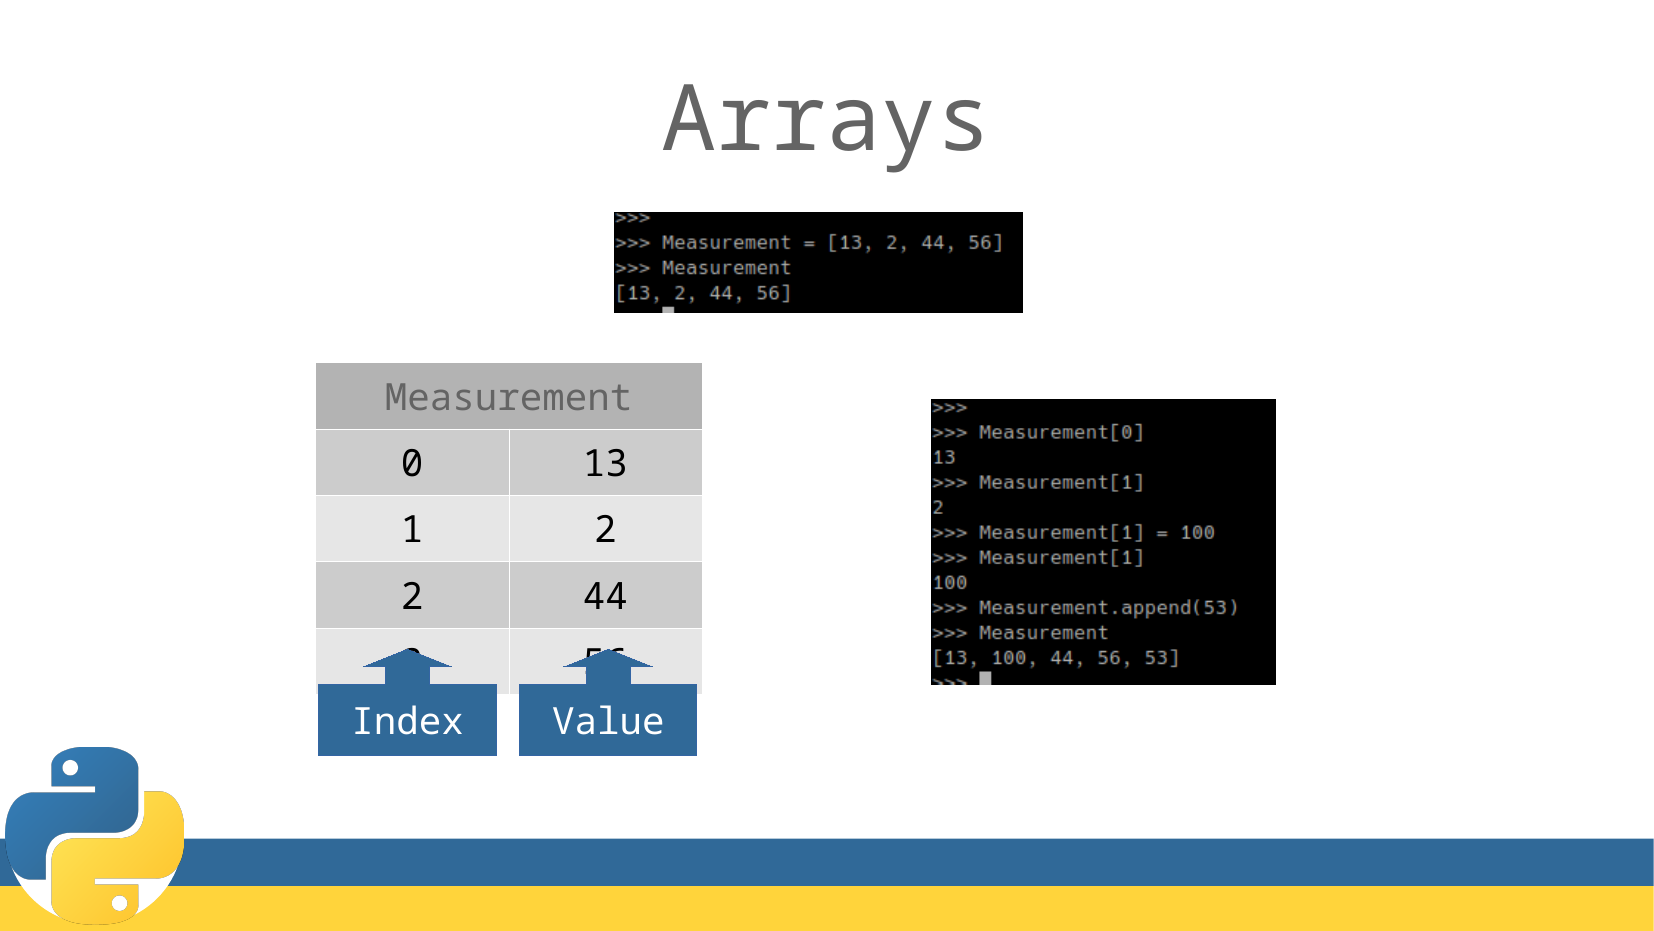

# Arrays
| Measurement | |
| --- | --- |
| 0 | 13 |
| 1 | 2 |
| 2 | 44 |
| 3 | 56 |
Index
Value